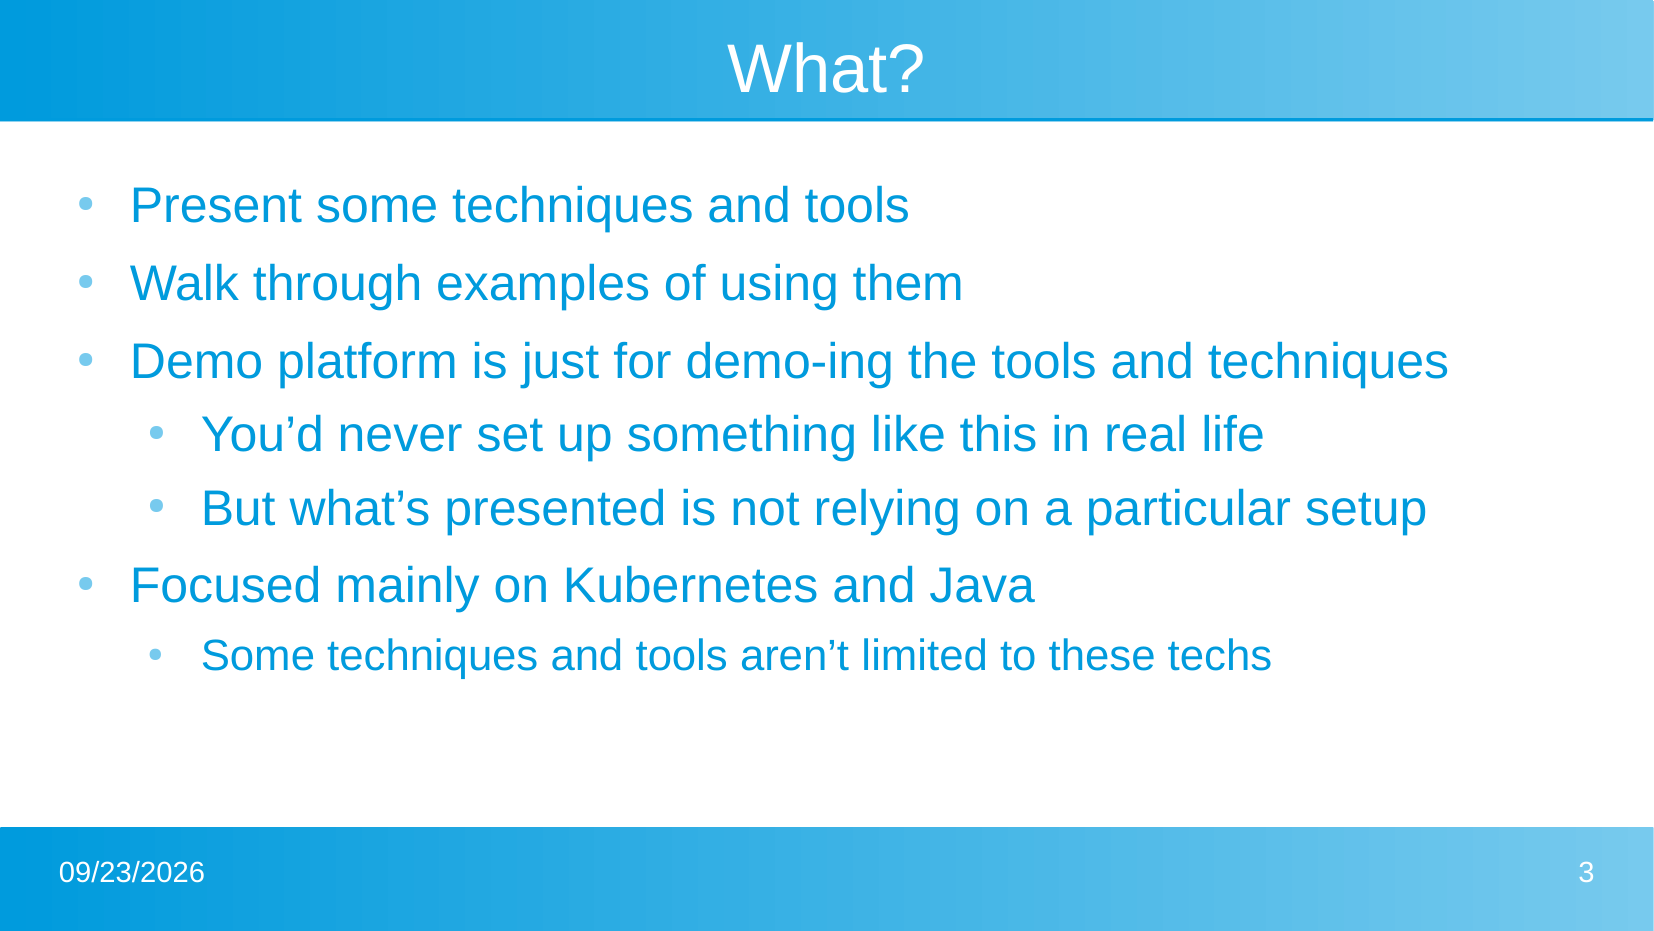

# What?
Present some techniques and tools
Walk through examples of using them
Demo platform is just for demo-ing the tools and techniques
You’d never set up something like this in real life
But what’s presented is not relying on a particular setup
Focused mainly on Kubernetes and Java
Some techniques and tools aren’t limited to these techs
3